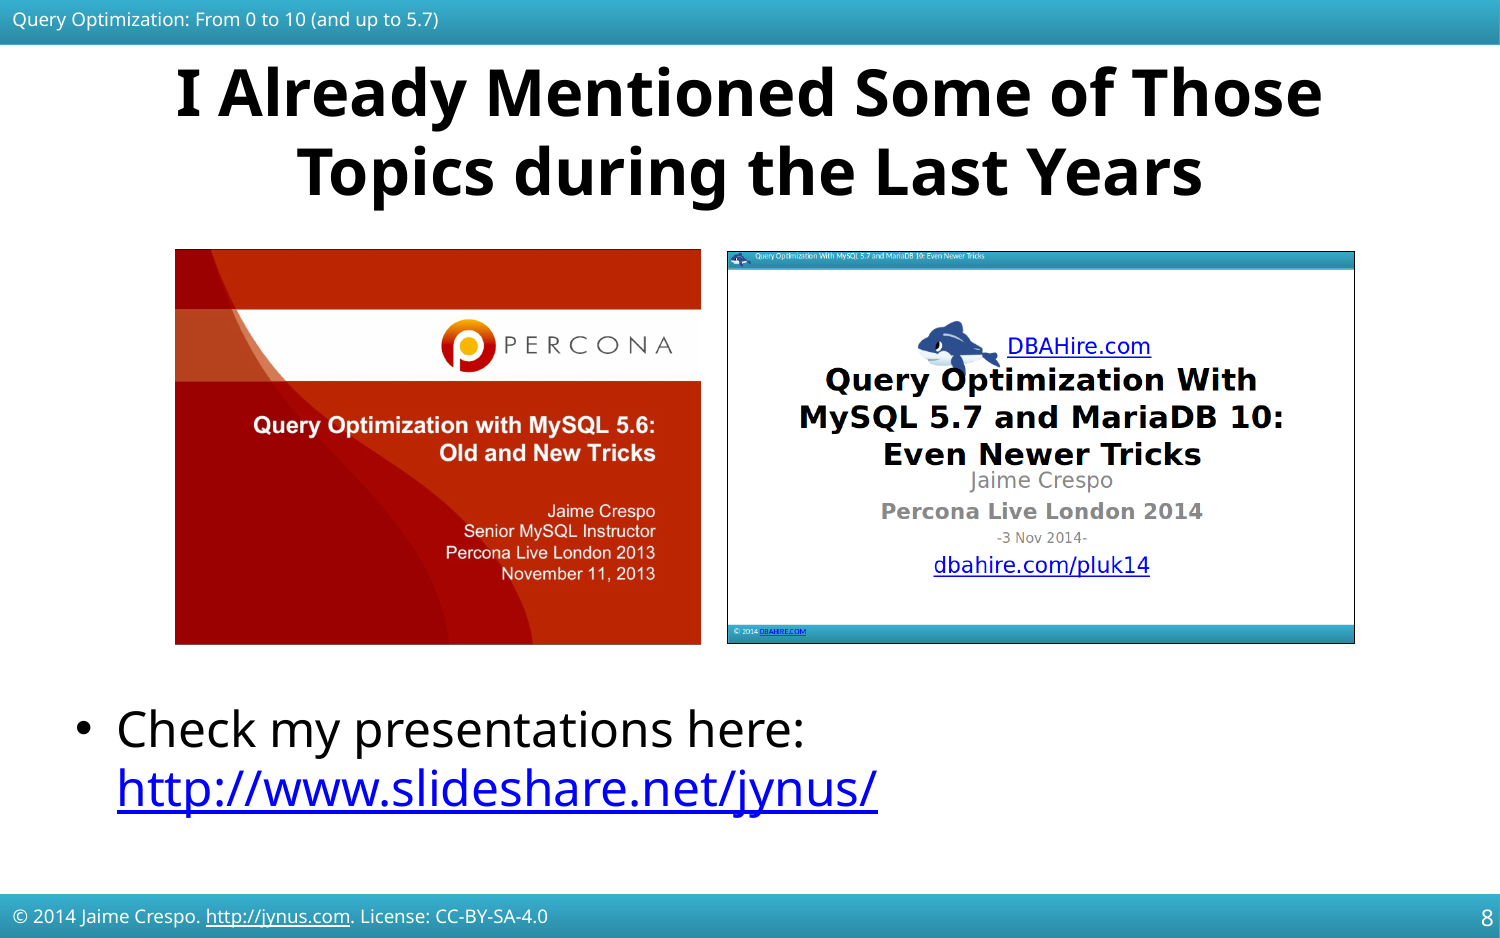

# I Already Mentioned Some of Those Topics during the Last Years
Check my presentations here:
http://www.slideshare.net/jynus/